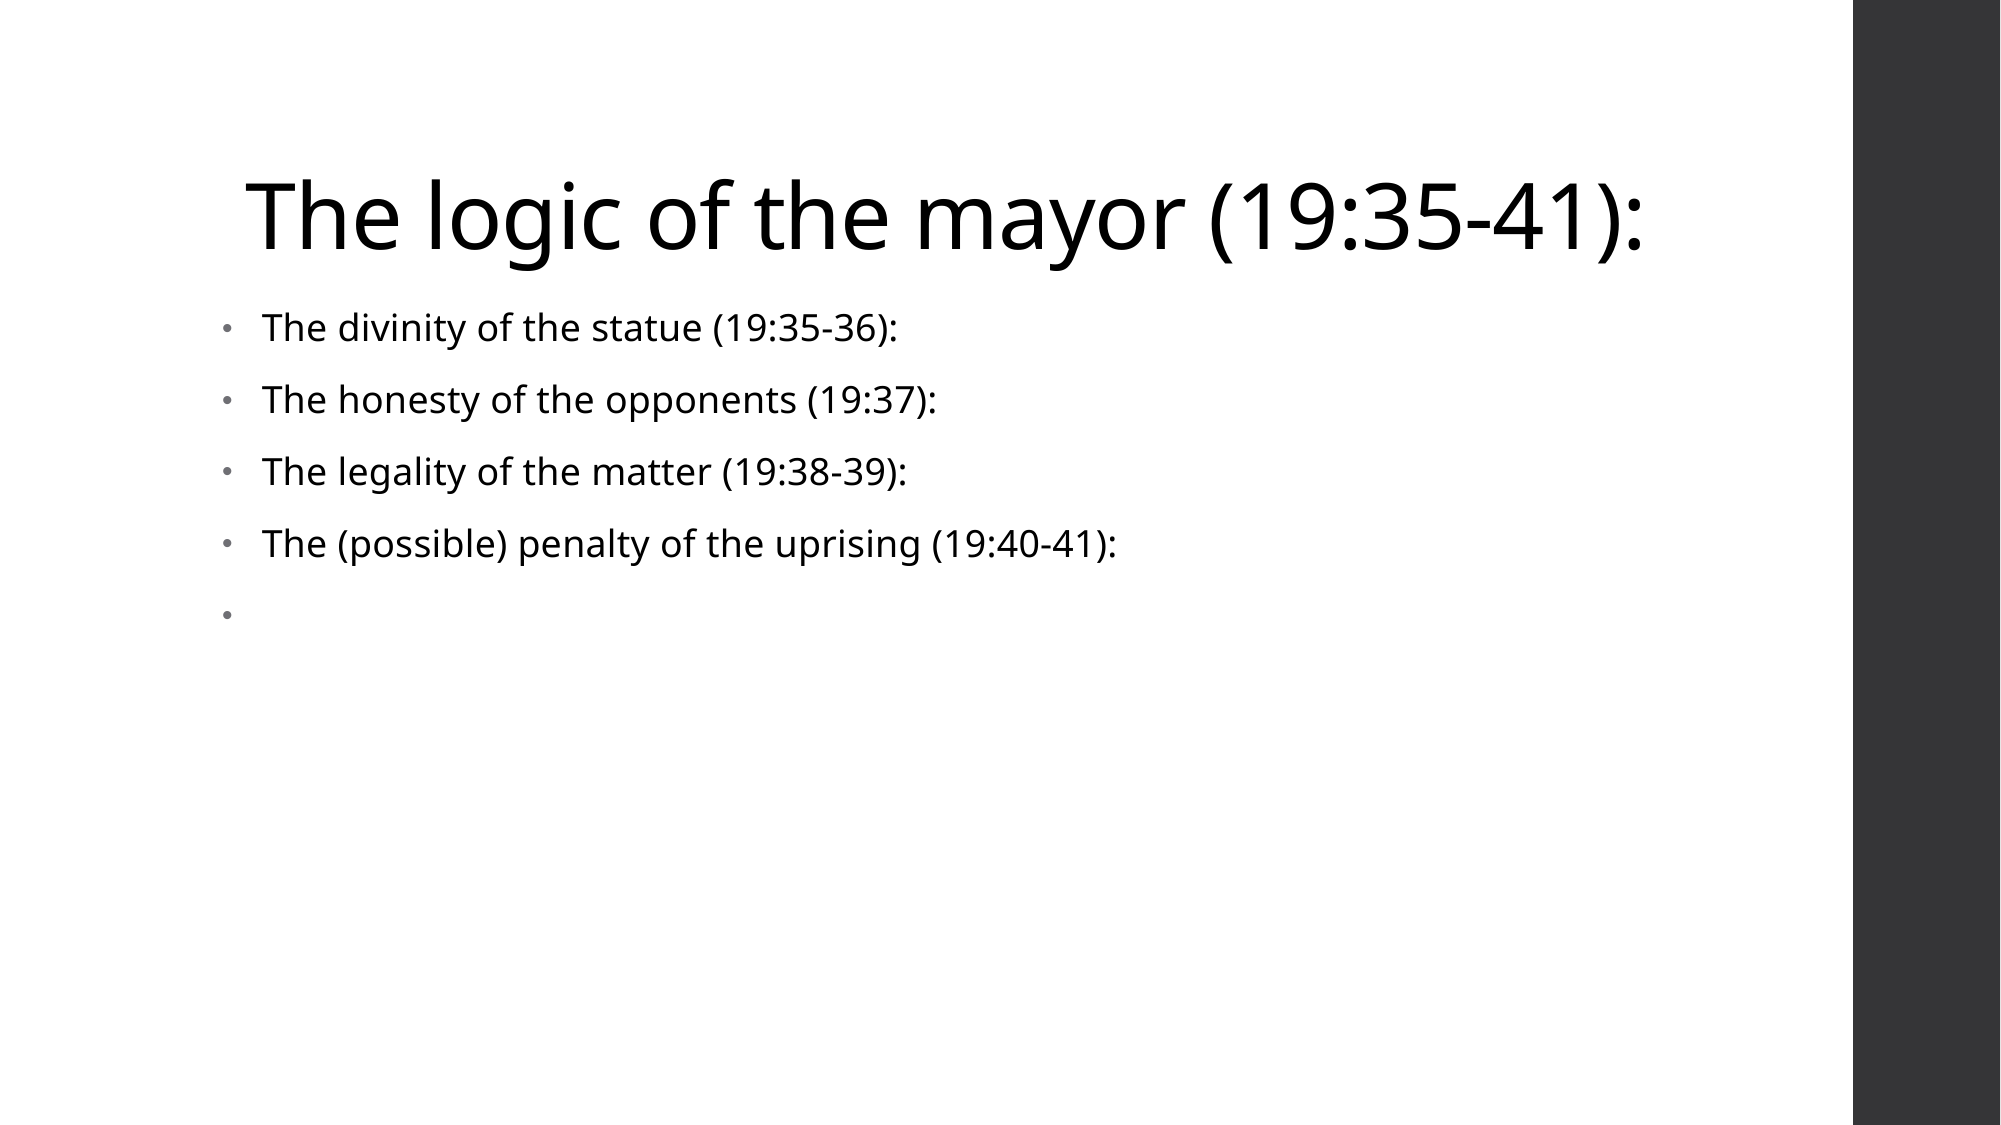

# The logic of the mayor (19:35-41):
 The divinity of the statue (19:35-36):
 The honesty of the opponents (19:37):
 The legality of the matter (19:38-39):
 The (possible) penalty of the uprising (19:40-41):